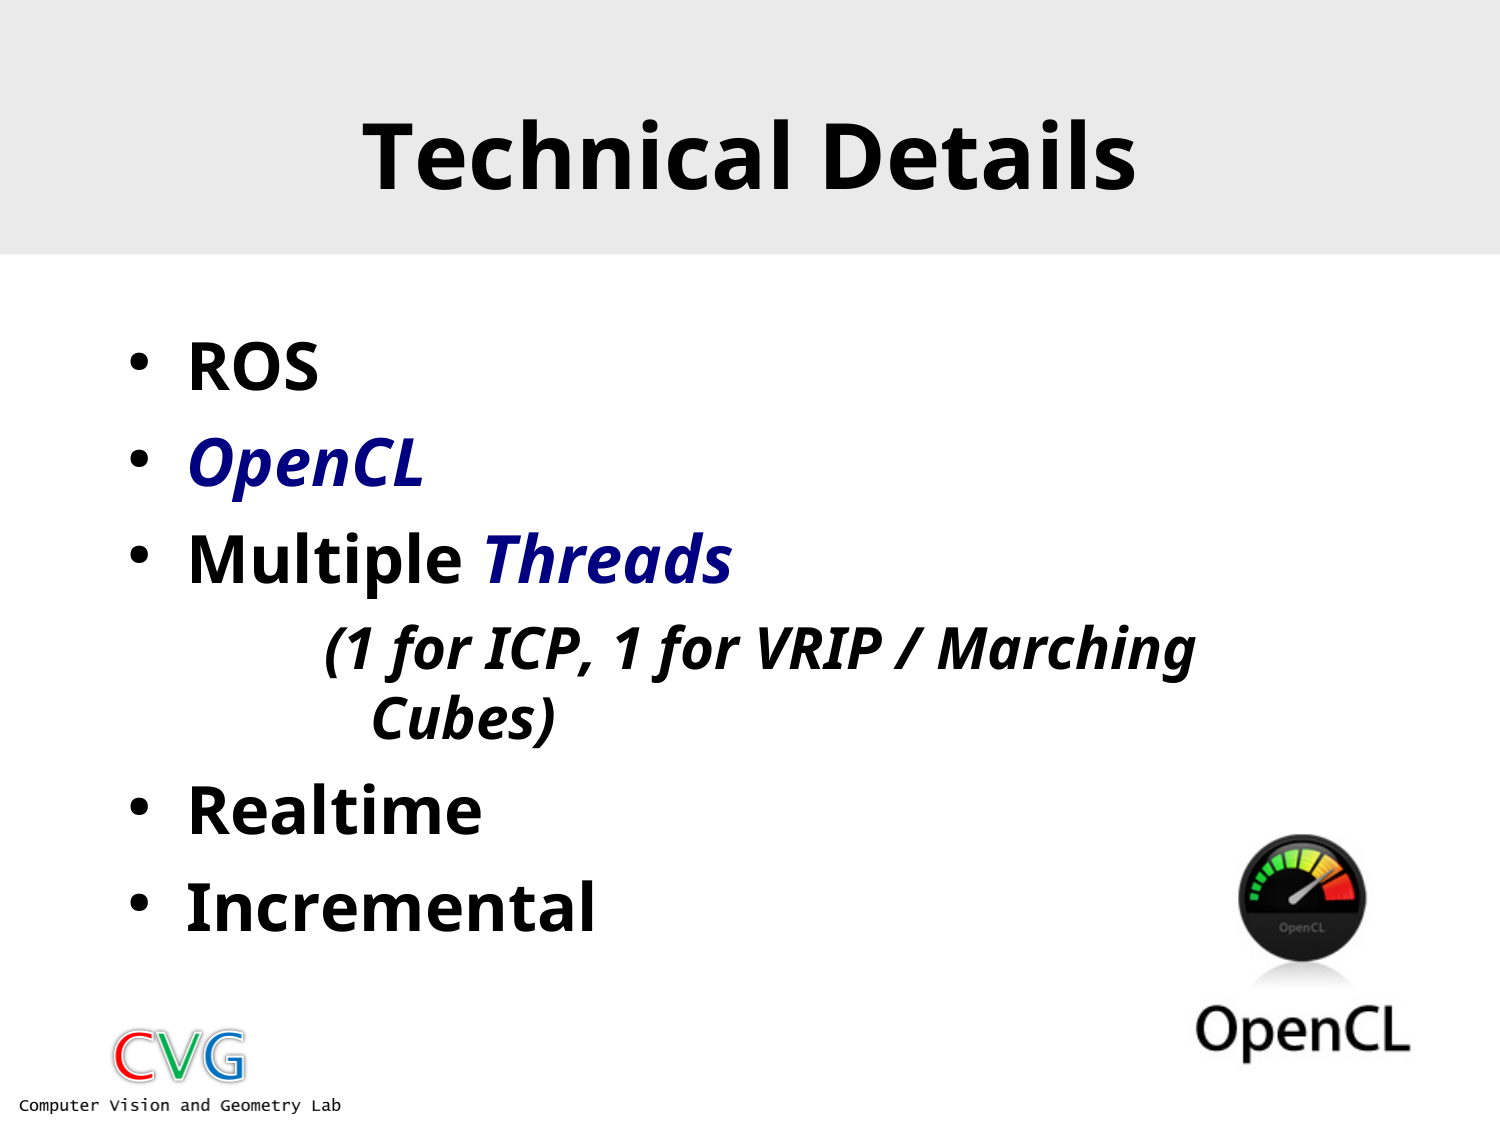

# Technical Details
ROS
OpenCL
Multiple Threads
(1 for ICP, 1 for VRIP / Marching Cubes)
Realtime
Incremental